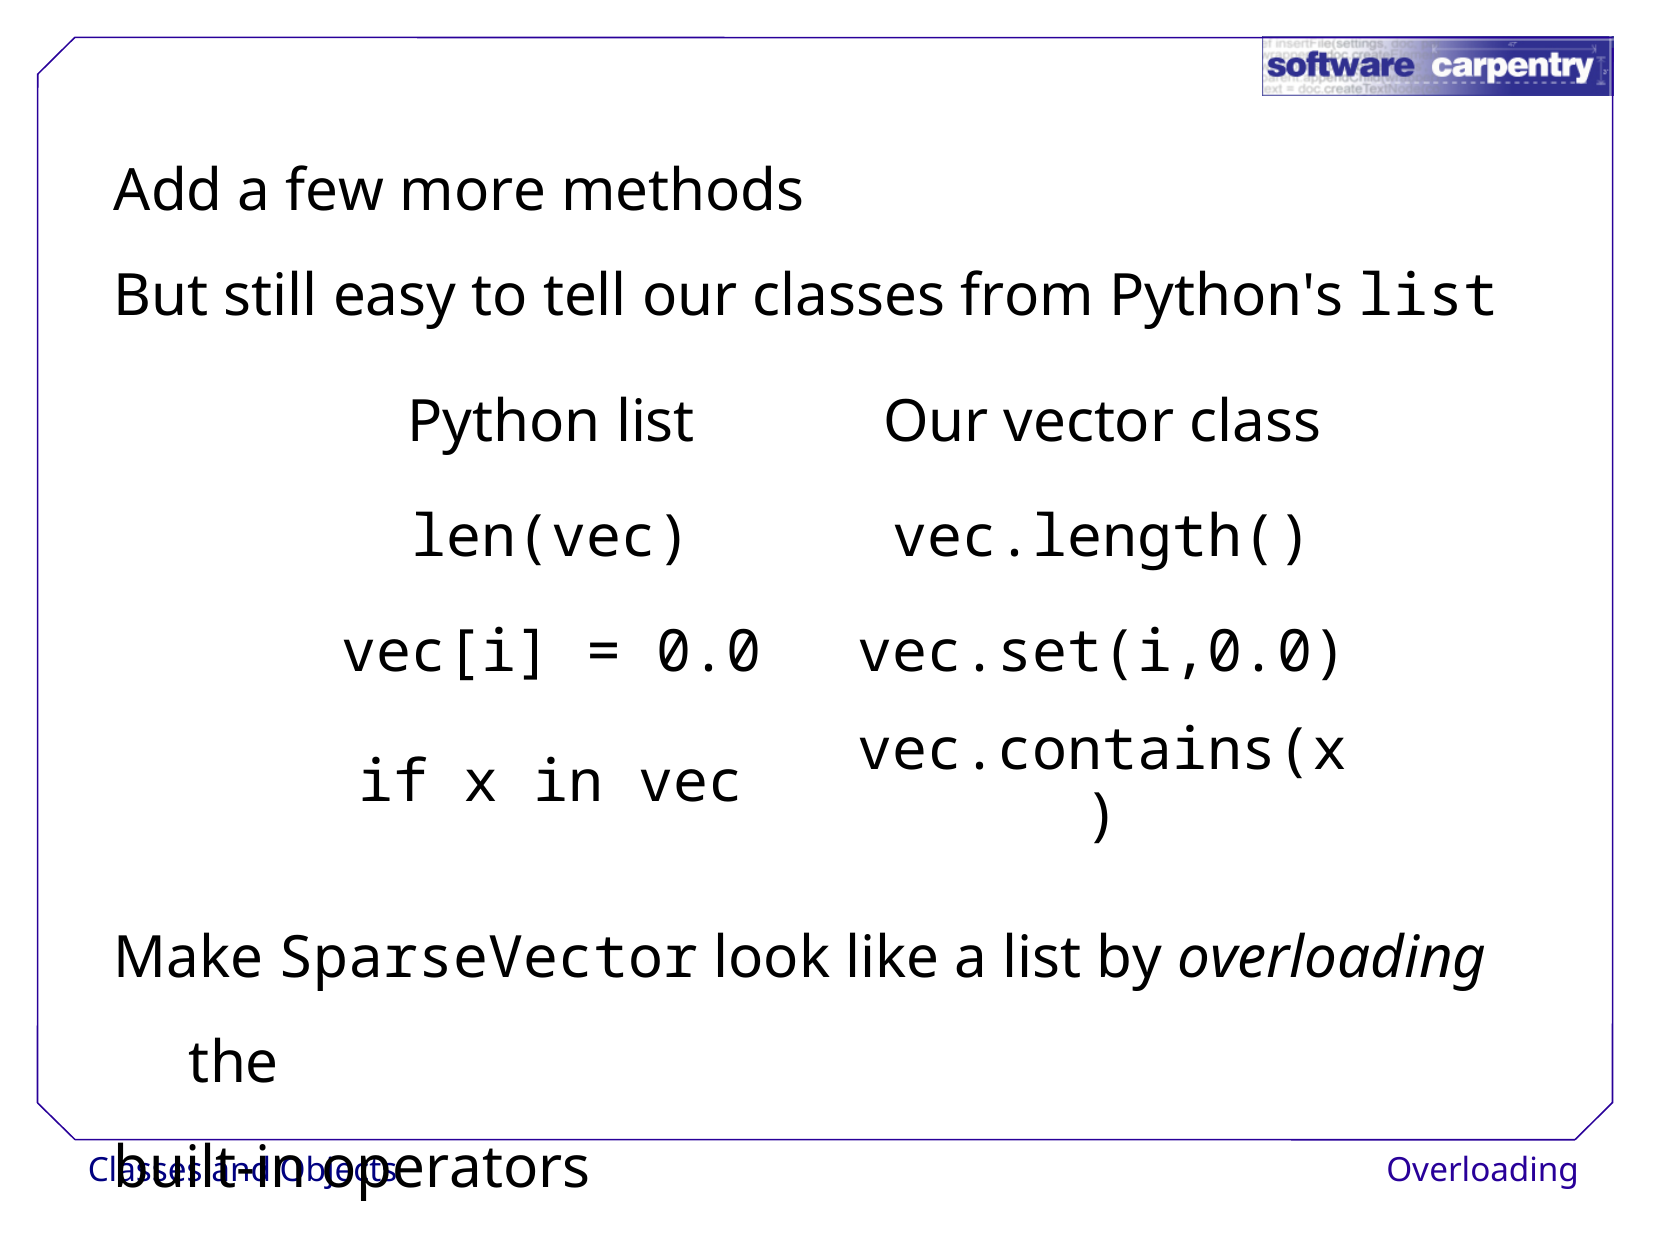

Add a few more methods
But still easy to tell our classes from Python's list
| Python list | Our vector class |
| --- | --- |
| len(vec) | vec.length() |
| vec[i] = 0.0 | vec.set(i,0.0) |
| if x in vec | vec.contains(x) |
Make SparseVector look like a list by overloading the
built-in operators